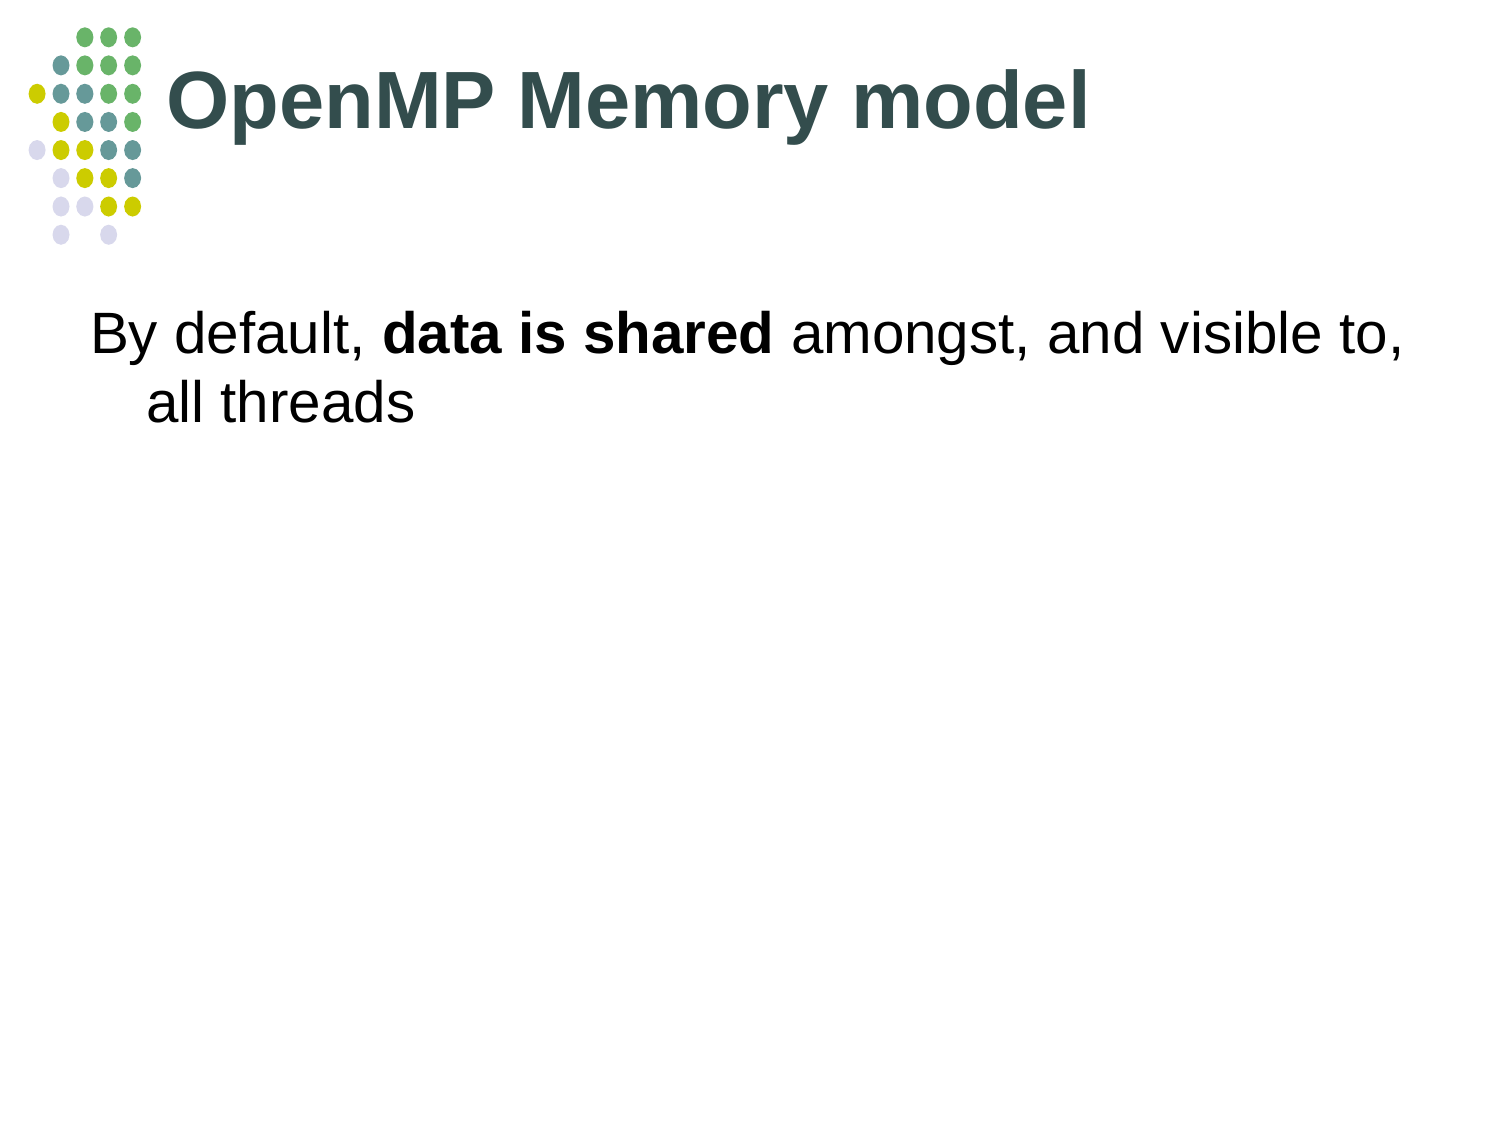

# OpenMP Memory model
By default, data is shared amongst, and visible to, all threads